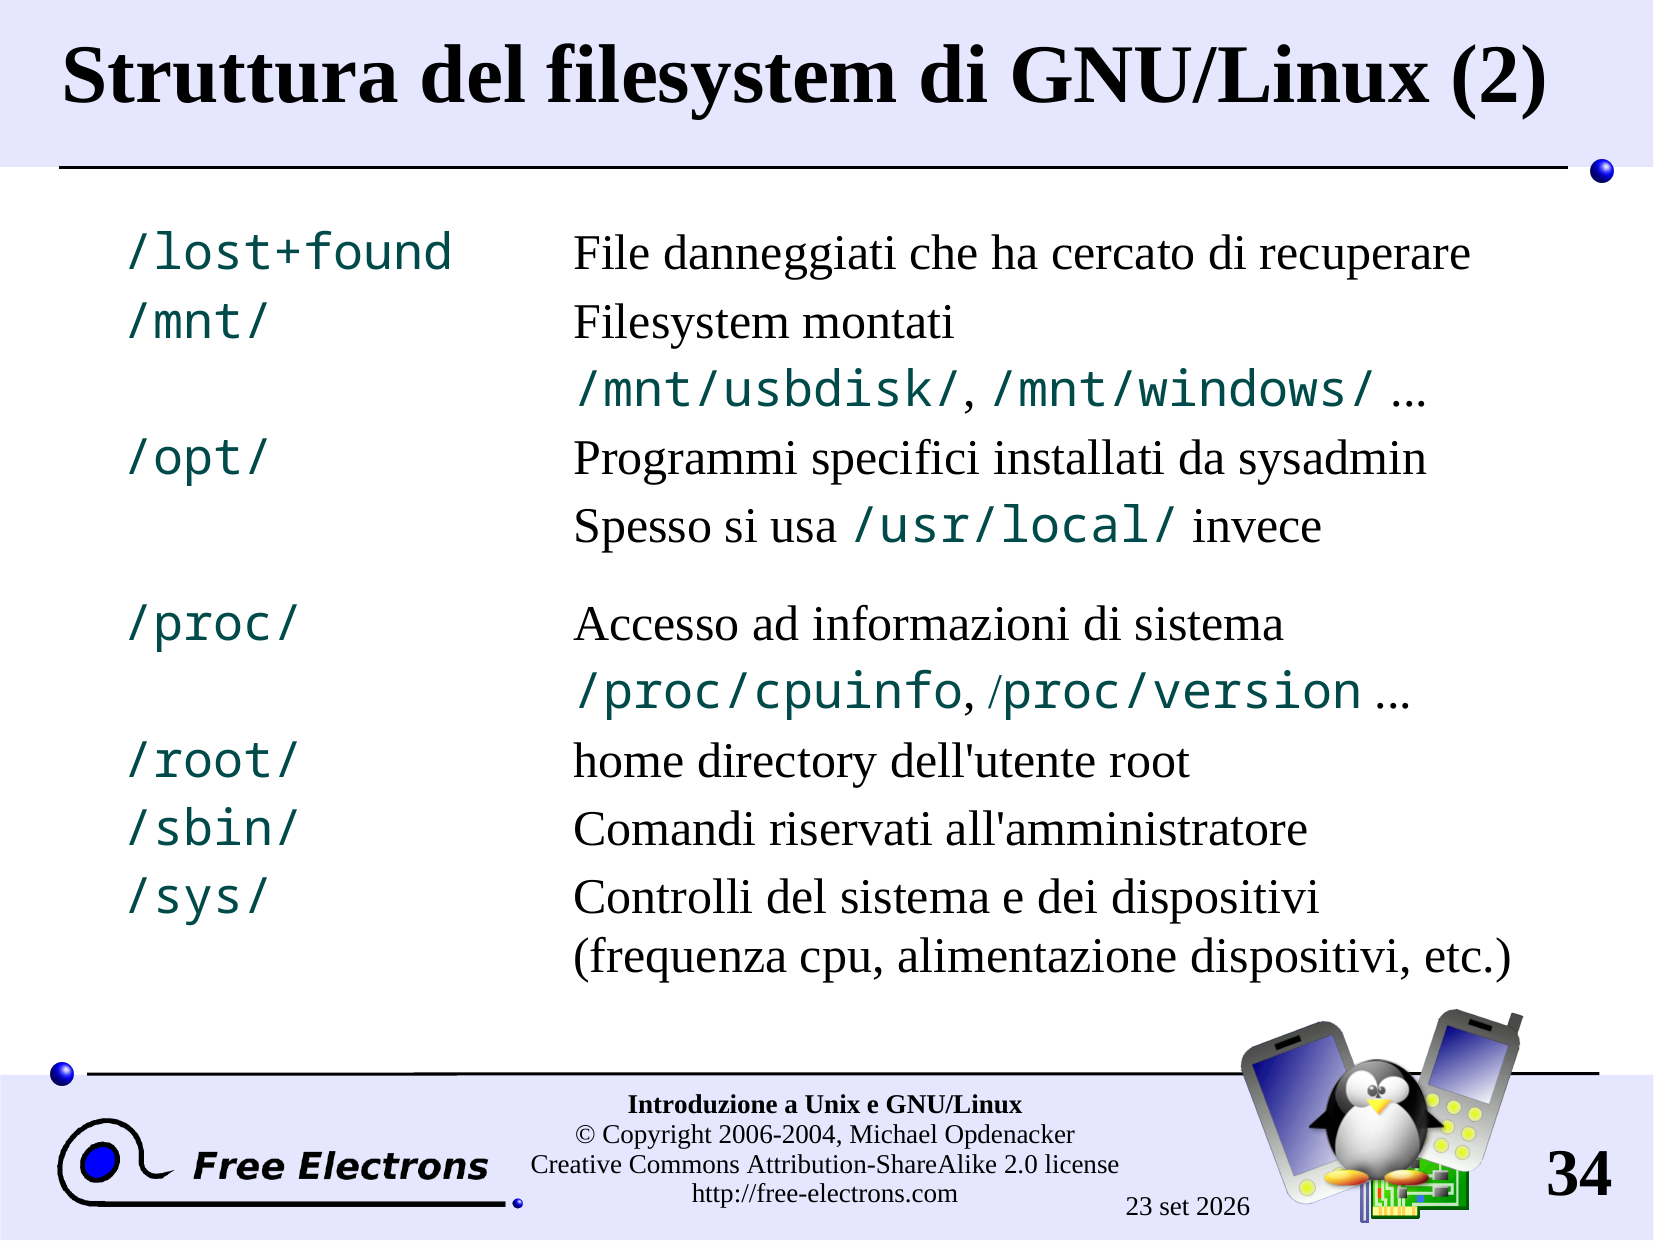

# Struttura del filesystem di GNU/Linux (2)
/lost+found		File danneggiati che ha cercato di recuperare
/mnt/				Filesystem montati
						/mnt/usbdisk/, /mnt/windows/ ...
/opt/				Programmi specifici installati da sysadmin
						Spesso si usa /usr/local/ invece
/proc/				Accesso ad informazioni di sistema
						/proc/cpuinfo, /proc/version ...
/root/				home directory dell'utente root
/sbin/				Comandi riservati all'amministratore
/sys/				Controlli del sistema e dei dispositivi
						(frequenza cpu, alimentazione dispositivi, etc.)